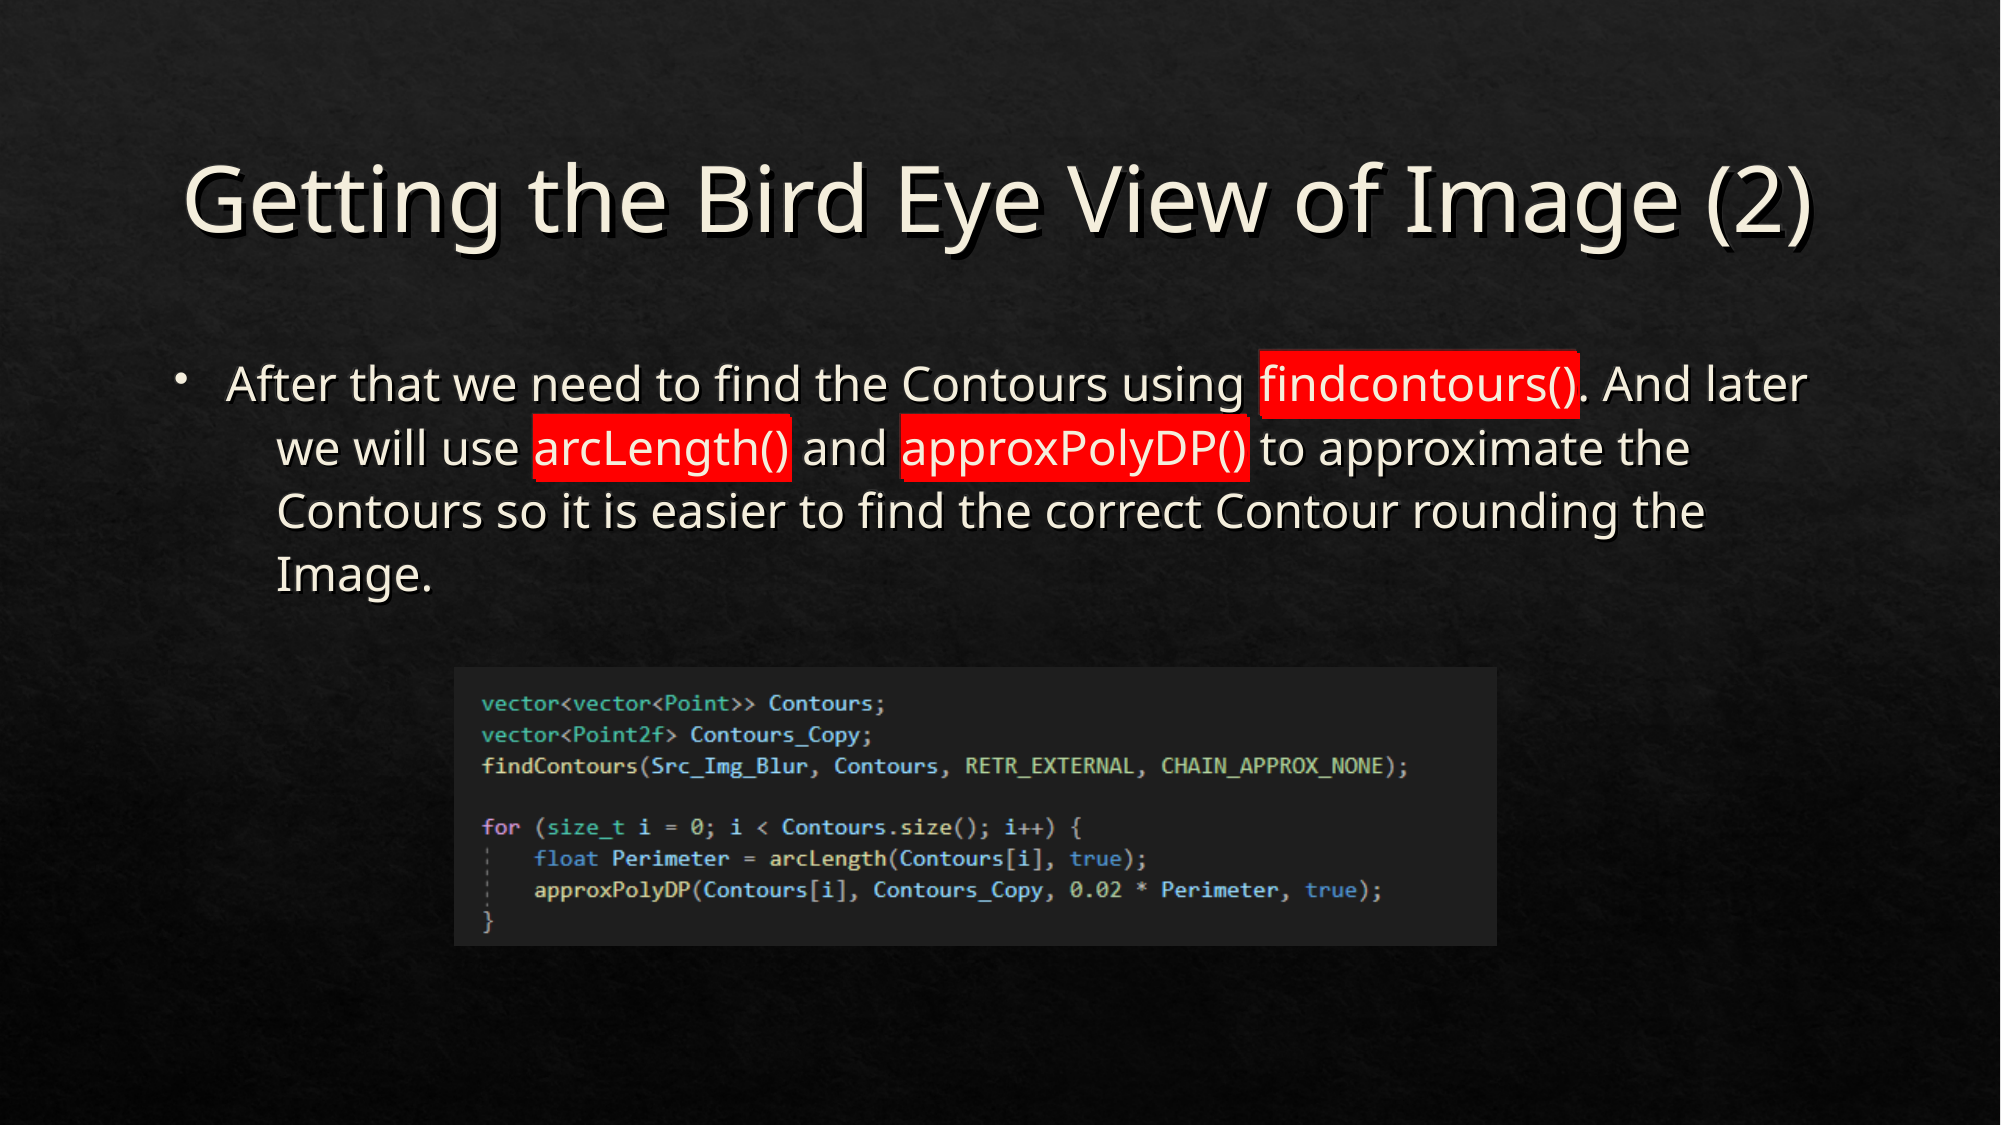

# Getting the Bird Eye View of Image (2)
After that we need to find the Contours using findcontours(). And later we will use arcLength() and approxPolyDP() to approximate the Contours so it is easier to find the correct Contour rounding the Image.